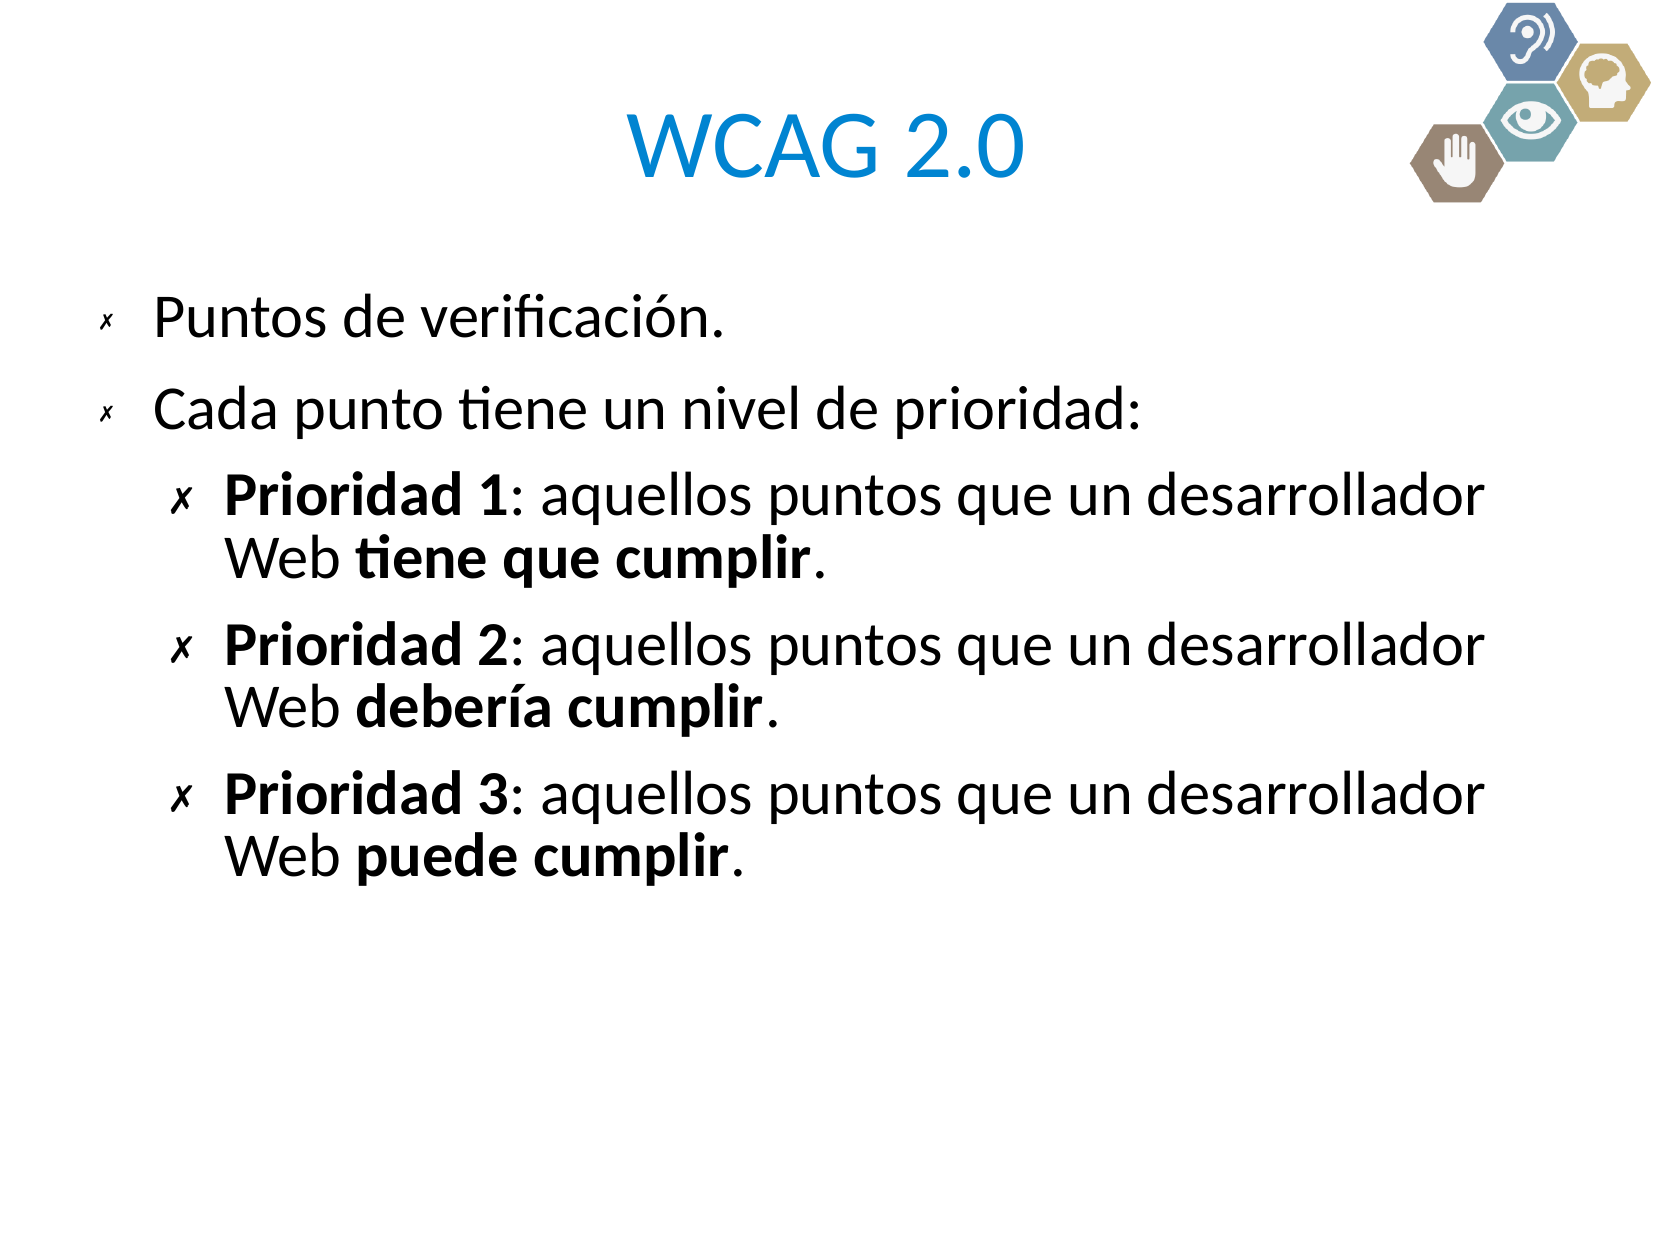

# WCAG 2.0
Puntos de verificación.
Cada punto tiene un nivel de prioridad:
Prioridad 1: aquellos puntos que un desarrollador Web tiene que cumplir.
Prioridad 2: aquellos puntos que un desarrollador Web debería cumplir.
Prioridad 3: aquellos puntos que un desarrollador Web puede cumplir.